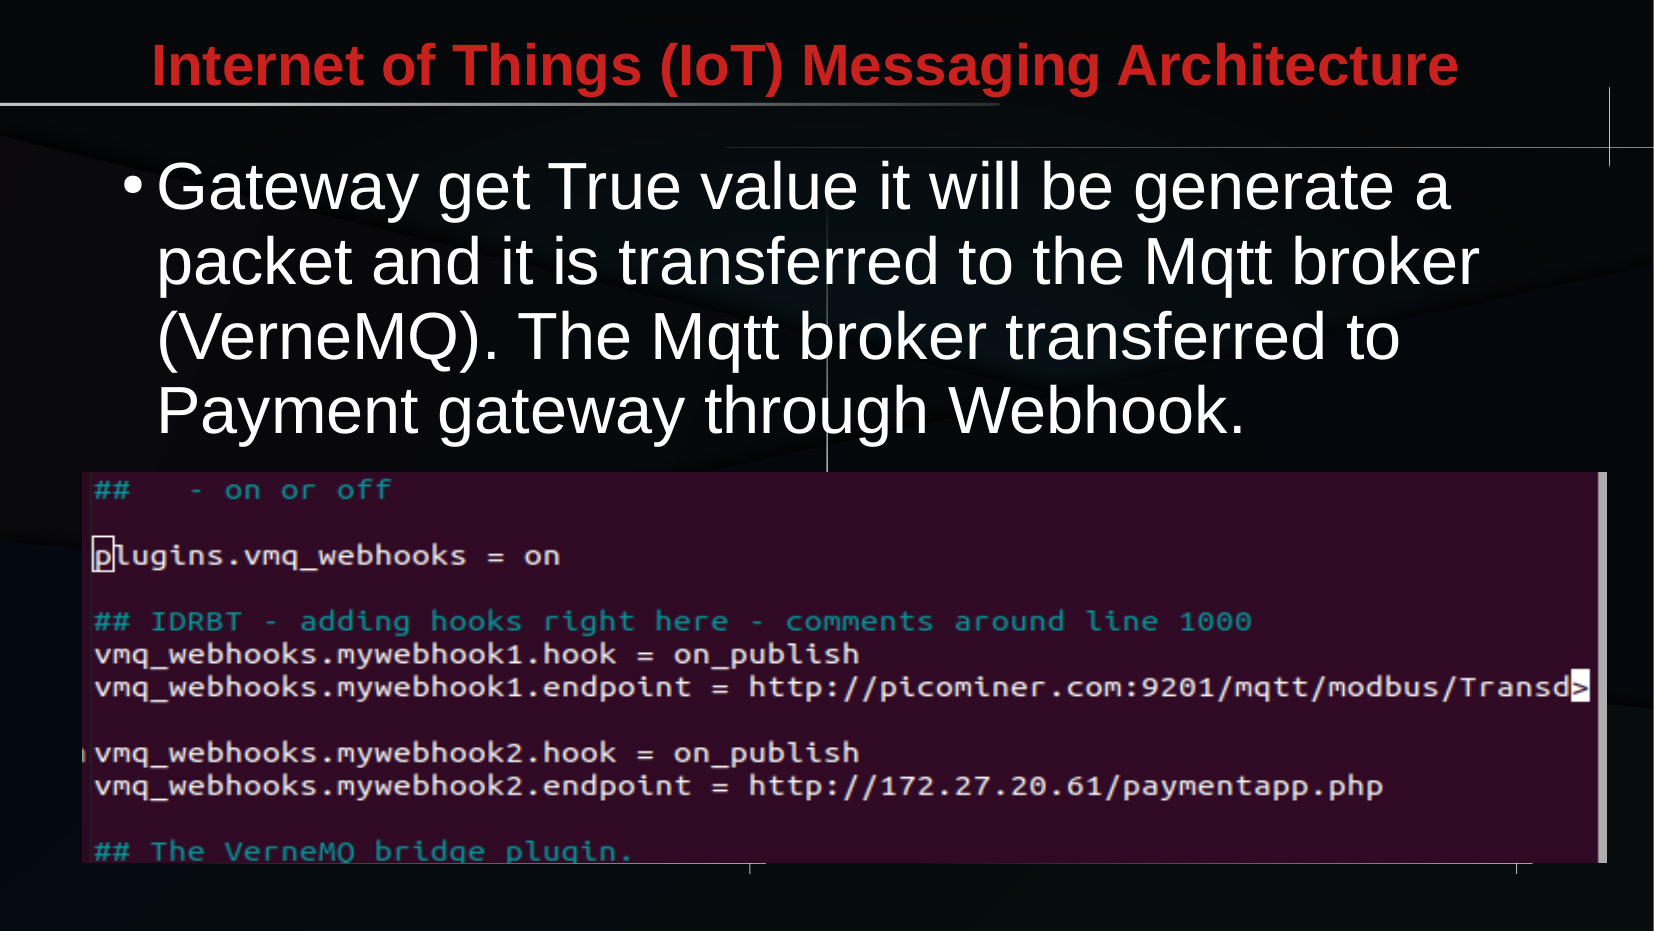

# Internet of Things (IoT) Messaging Architecture
Gateway get True value it will be generate a packet and it is transferred to the Mqtt broker (VerneMQ). The Mqtt broker transferred to Payment gateway through Webhook.